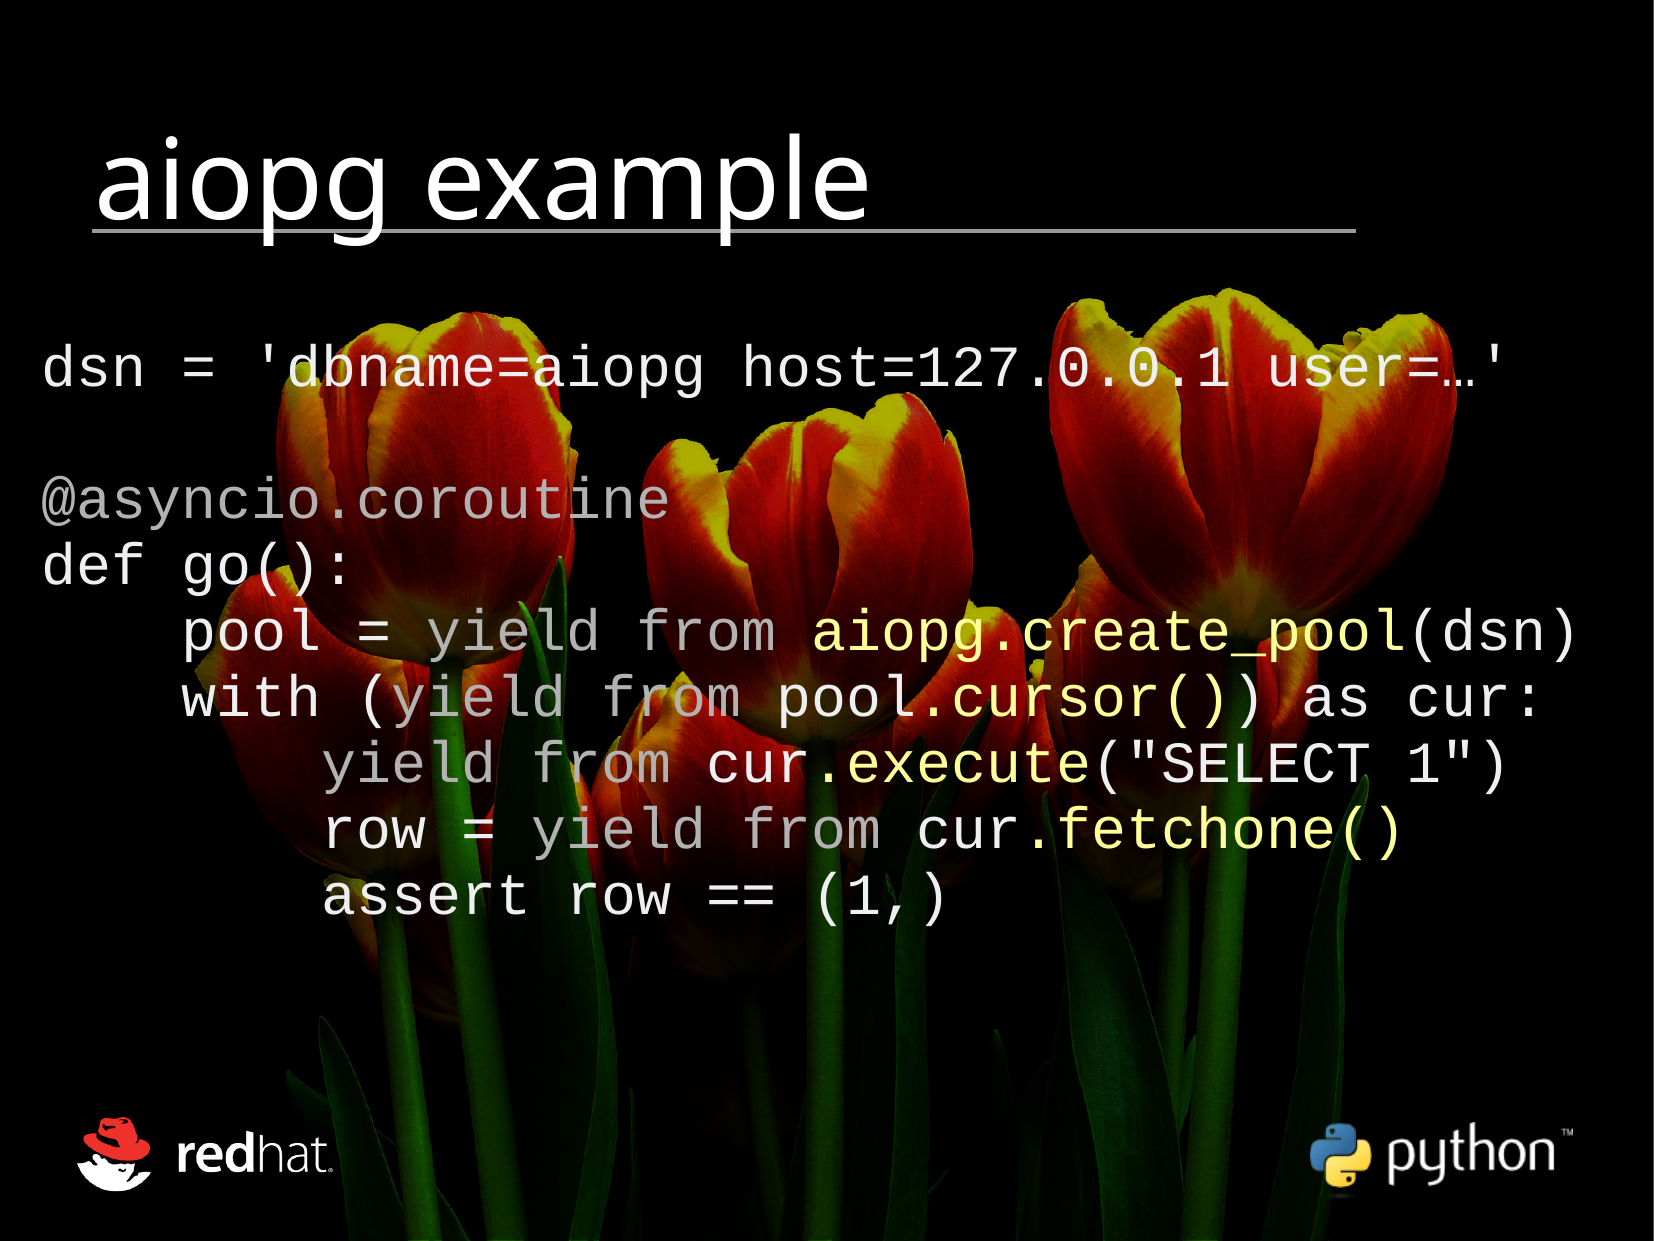

aiopg example
# dsn = 'dbname=aiopg host=127.0.0.1 user=…' @asyncio.coroutine def go(): pool = yield from aiopg.create_pool(dsn) with (yield from pool.cursor()) as cur: yield from cur.execute("SELECT 1") row = yield from cur.fetchone() assert row == (1,)